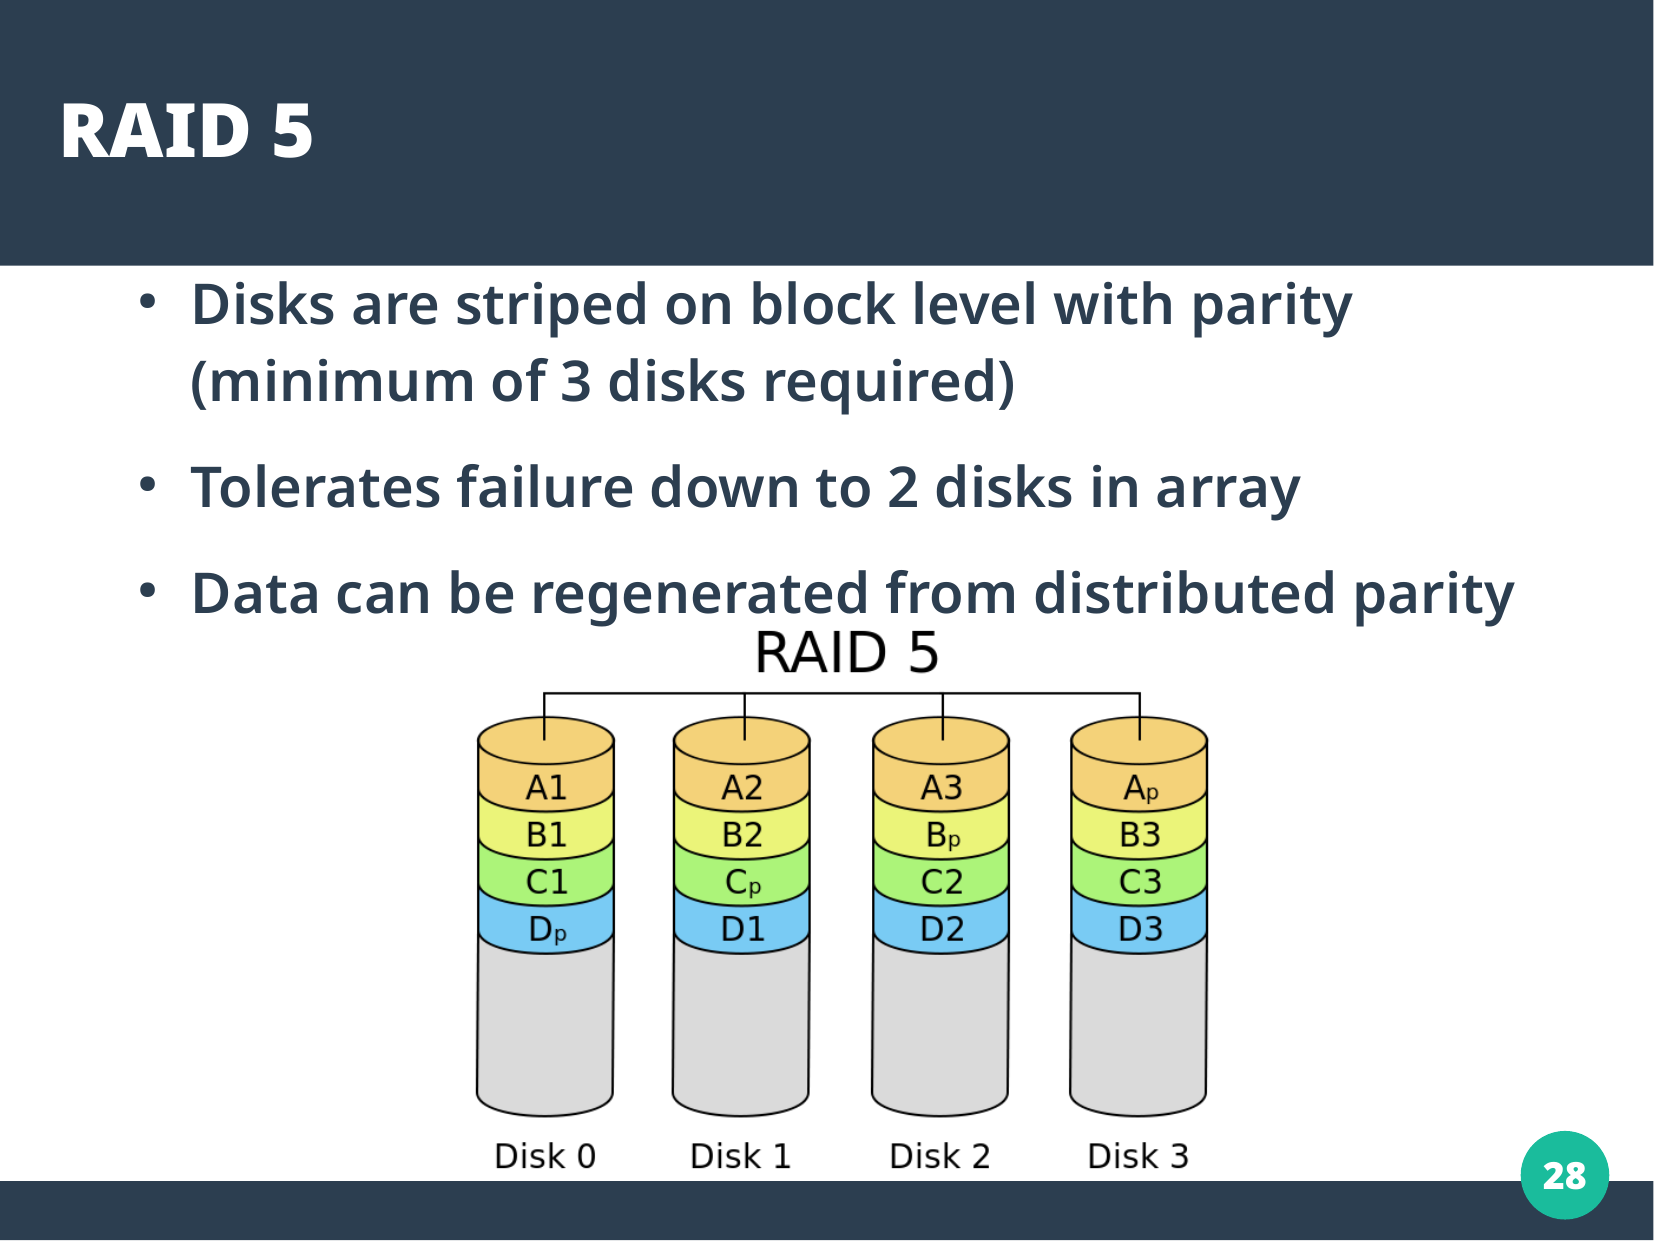

# RAID 5
Disks are striped on block level with parity (minimum of 3 disks required)
Tolerates failure down to 2 disks in array
Data can be regenerated from distributed parity
28